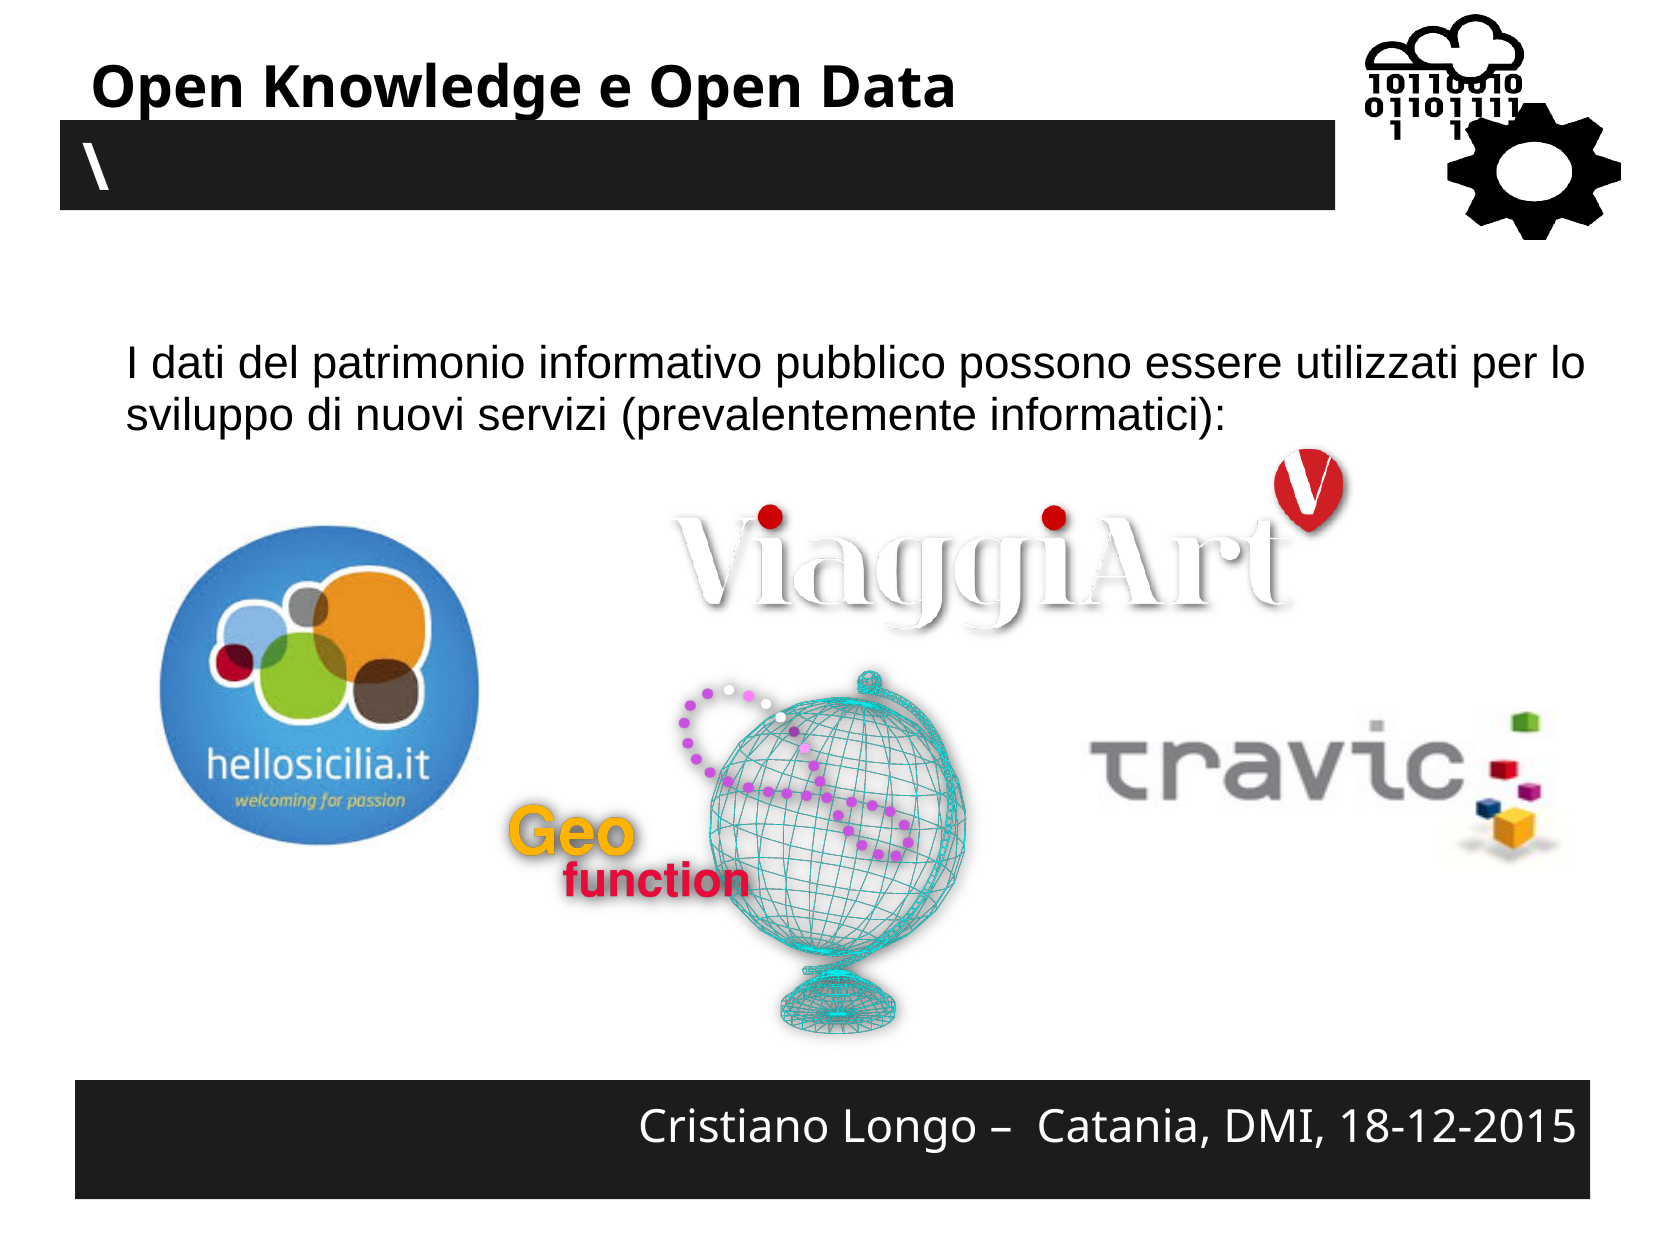

# Open Knowledge e Open Data
 \
I dati del patrimonio informativo pubblico possono essere utilizzati per lo sviluppo di nuovi servizi (prevalentemente informatici):
 Cristiano Longo – Catania, DMI, 18-12-2015